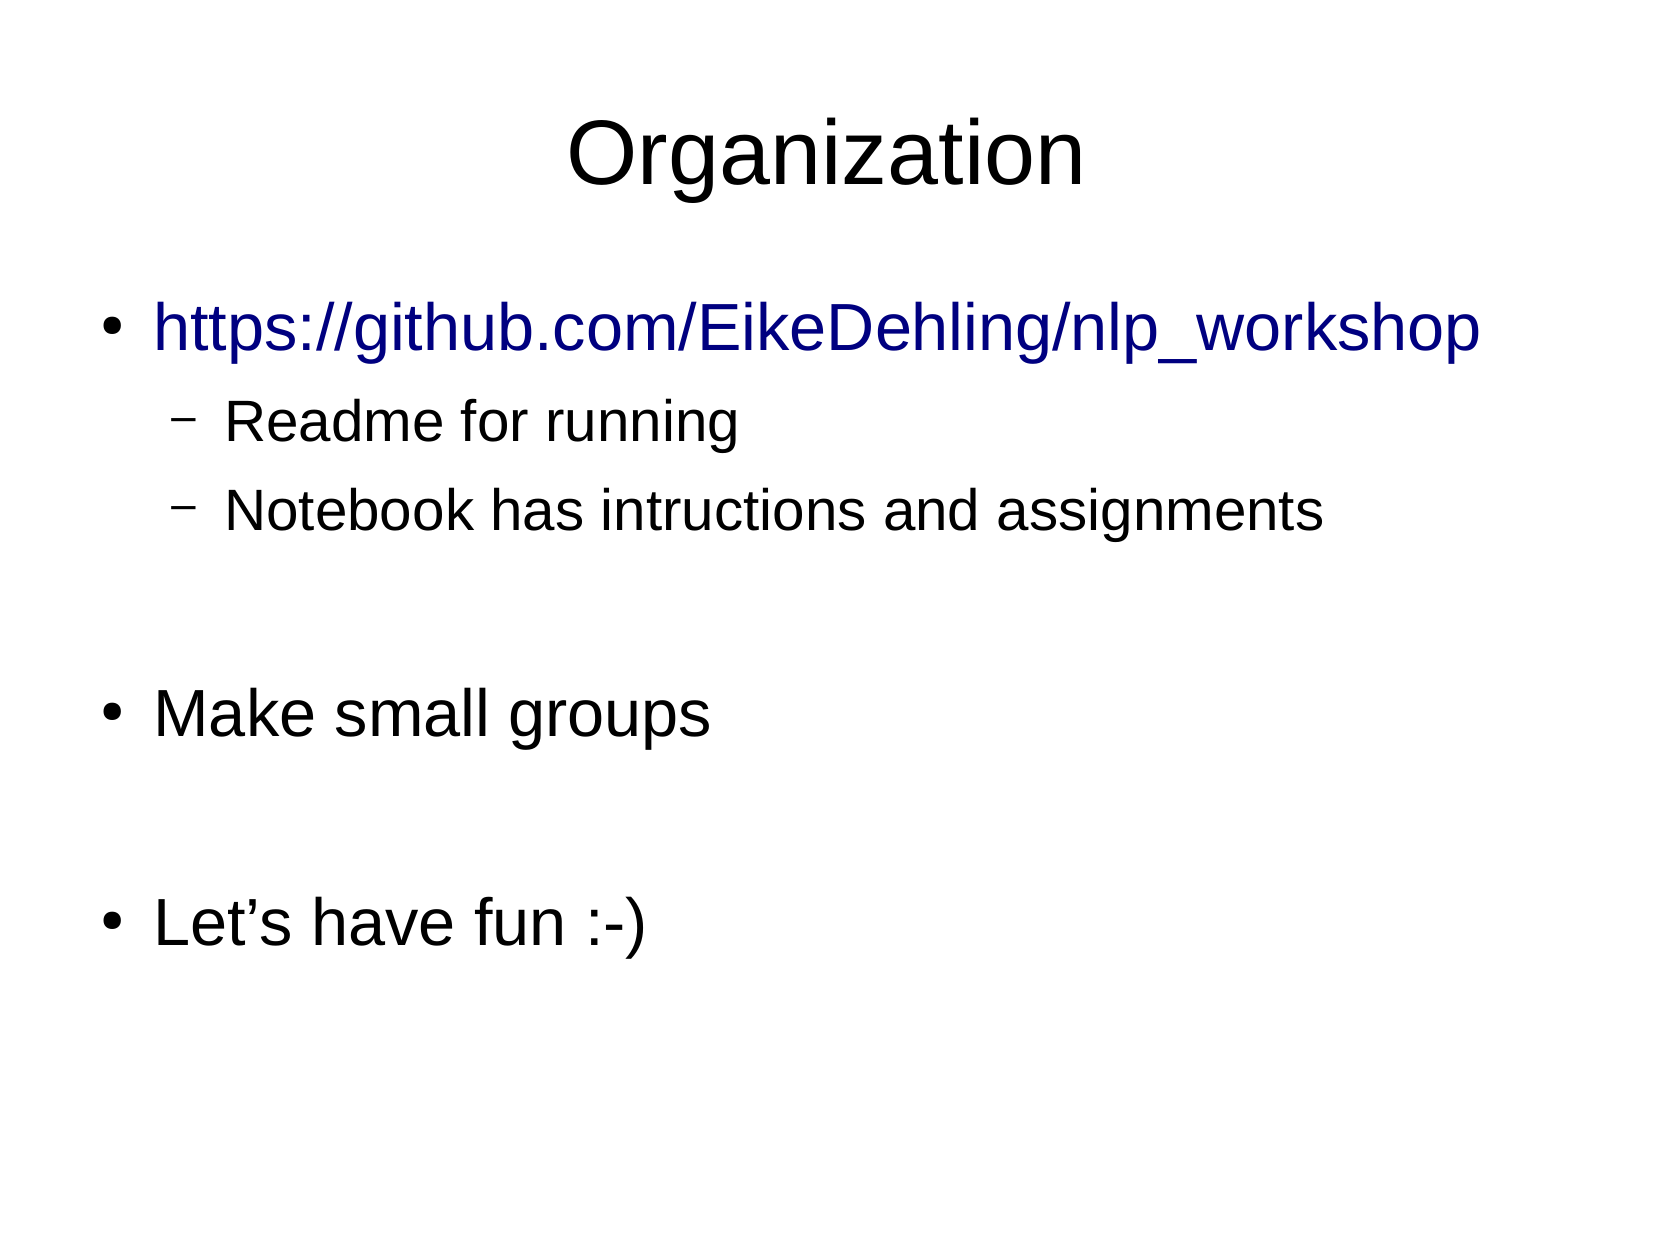

# Organization
https://github.com/EikeDehling/nlp_workshop
Readme for running
Notebook has intructions and assignments
Make small groups
Let’s have fun :-)